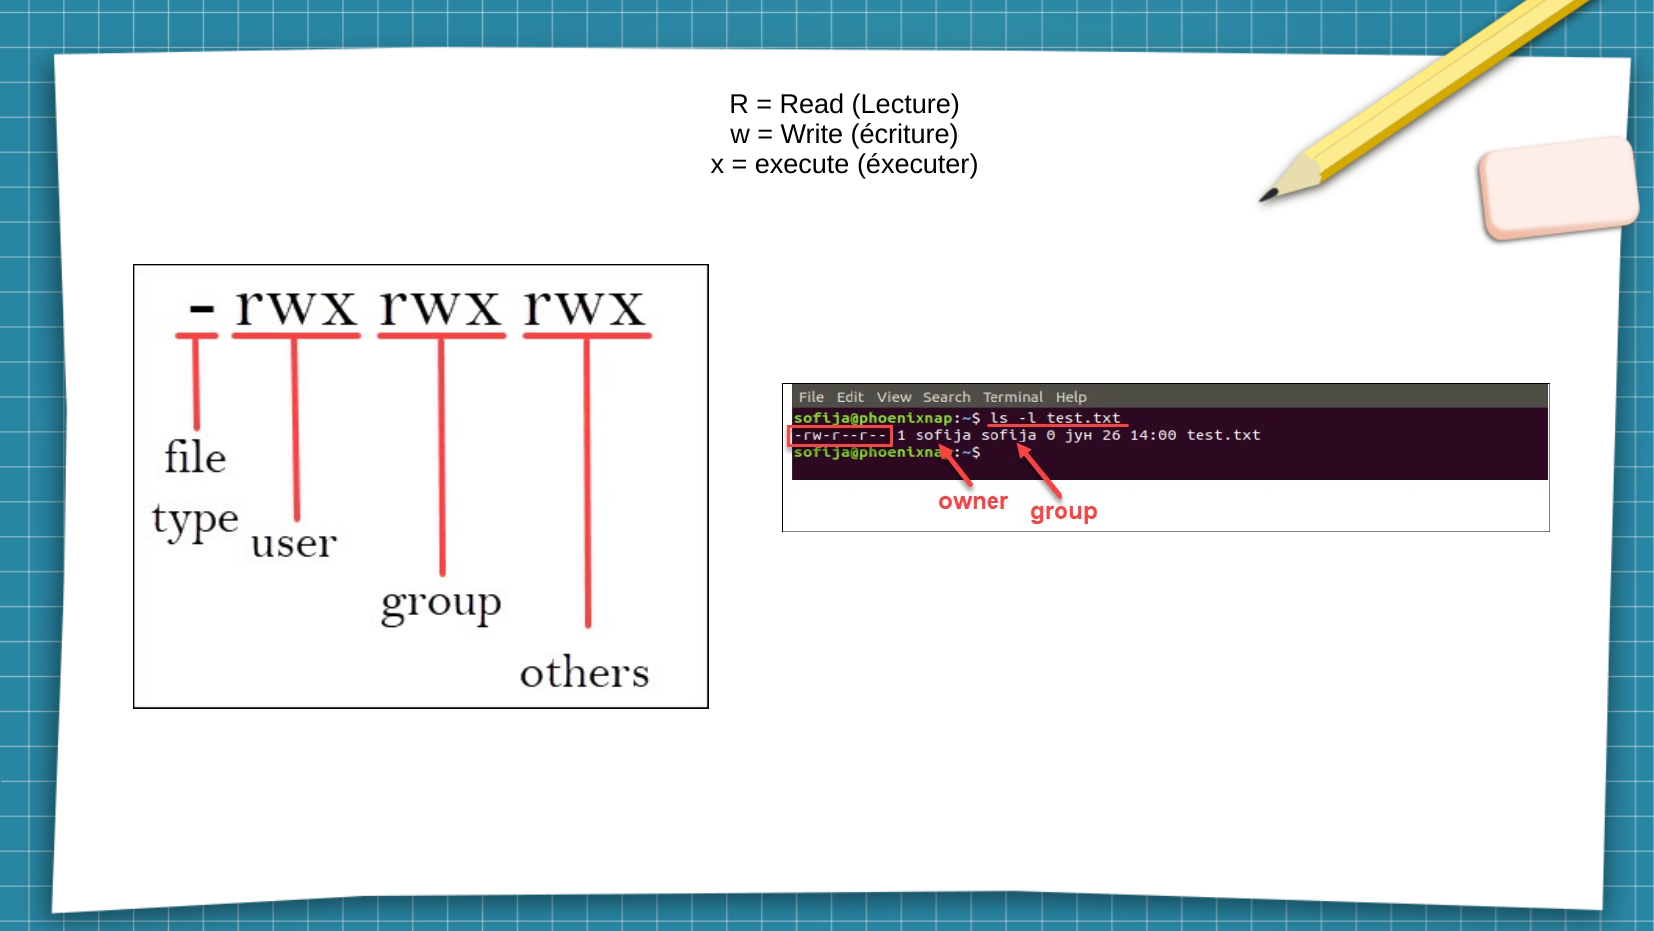

# R = Read (Lecture) w = Write (écriture) x = execute (éxecuter)